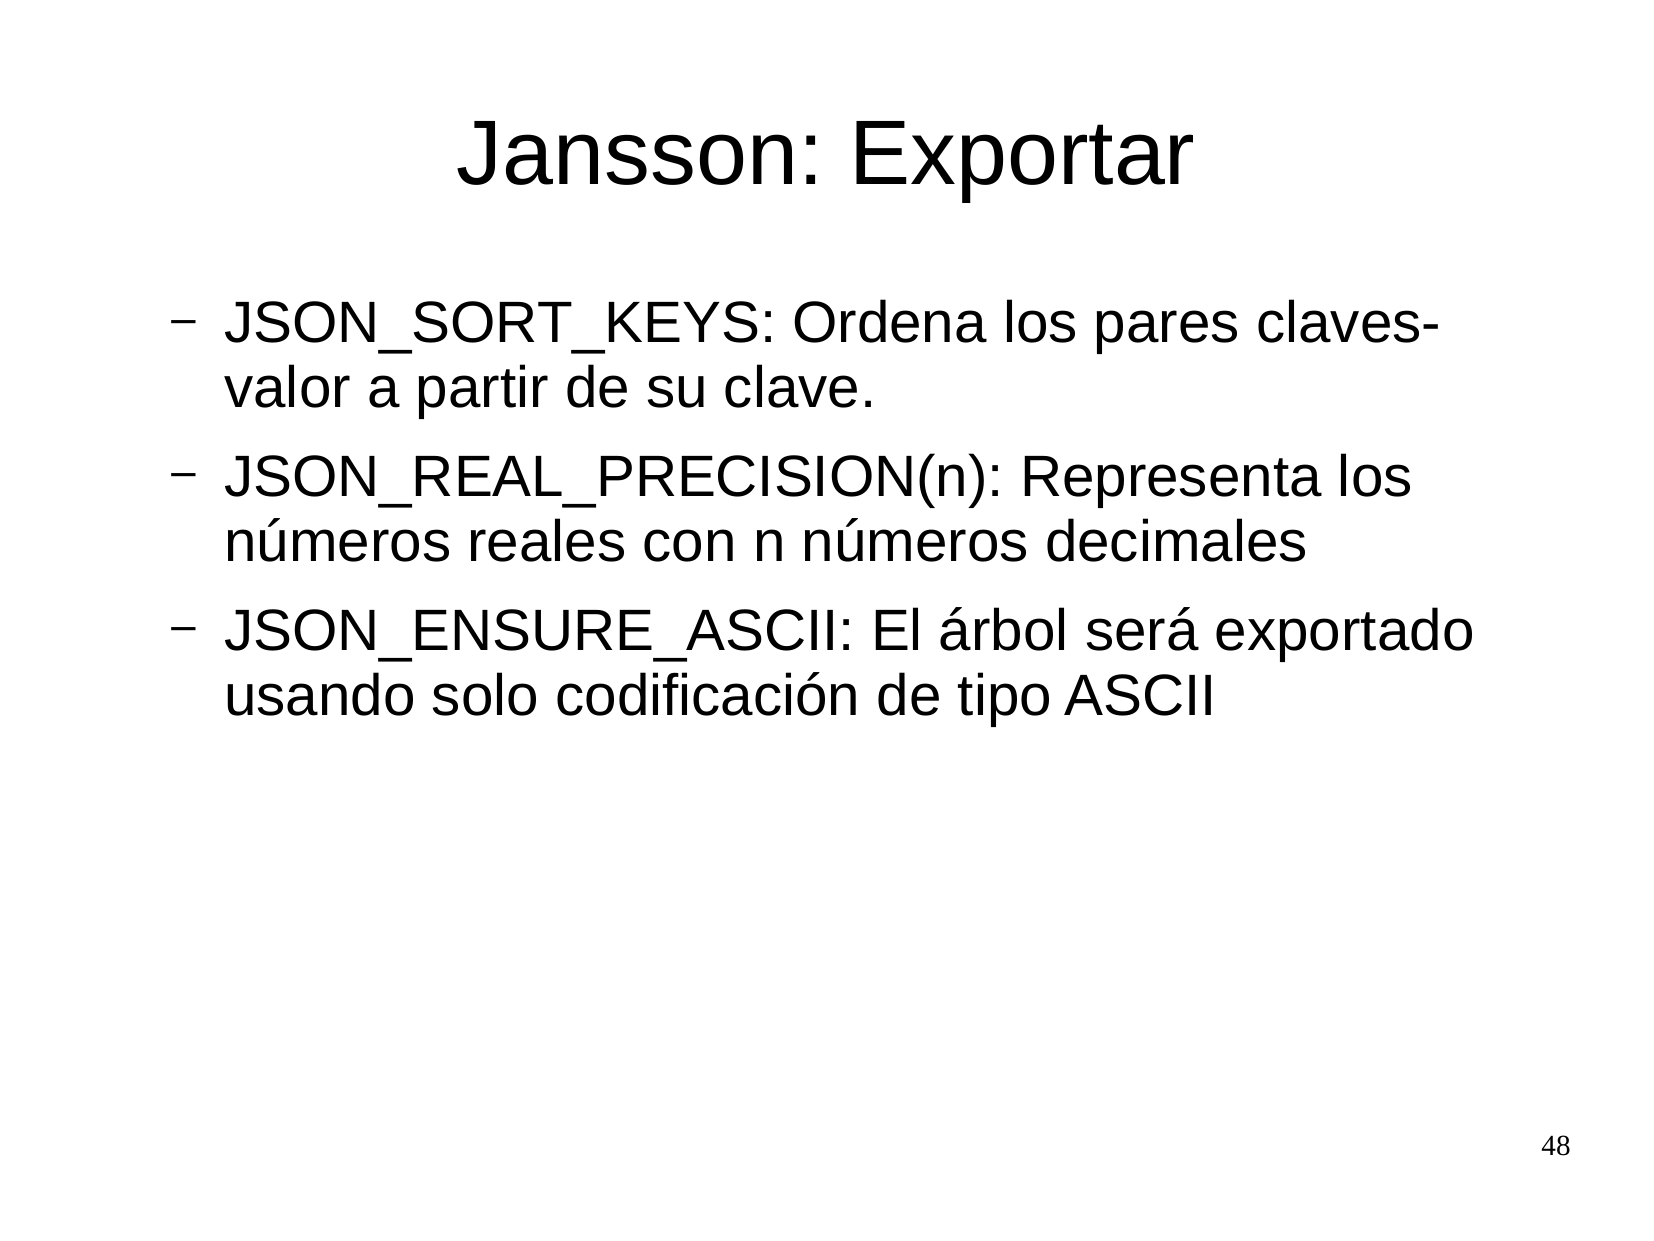

# Jansson: Exportar
JSON_SORT_KEYS: Ordena los pares claves-valor a partir de su clave.
JSON_REAL_PRECISION(n): Representa los números reales con n números decimales
JSON_ENSURE_ASCII: El árbol será exportado usando solo codificación de tipo ASCII
48